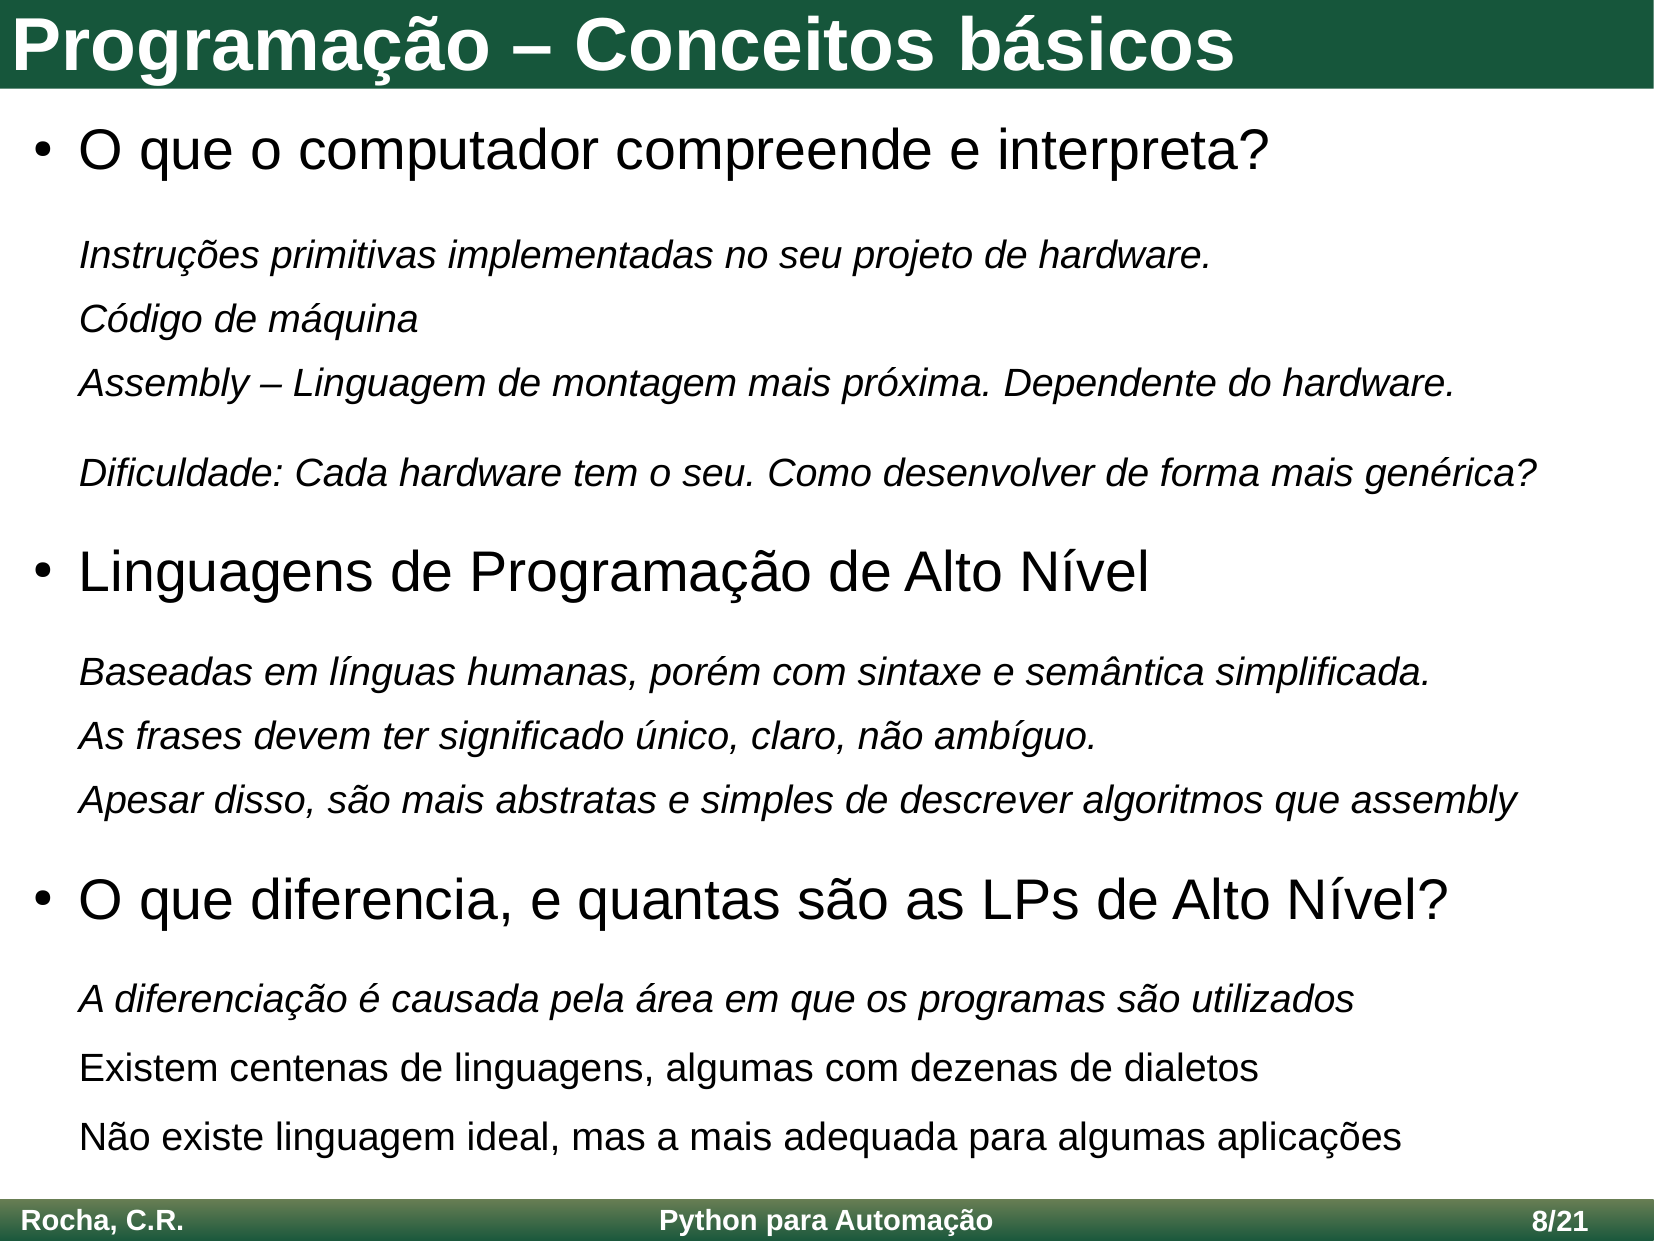

# Programação – Conceitos básicos
O que o computador compreende e interpreta?
Instruções primitivas implementadas no seu projeto de hardware.
Código de máquina
Assembly – Linguagem de montagem mais próxima. Dependente do hardware.
Dificuldade: Cada hardware tem o seu. Como desenvolver de forma mais genérica?
Linguagens de Programação de Alto Nível
Baseadas em línguas humanas, porém com sintaxe e semântica simplificada.
As frases devem ter significado único, claro, não ambíguo.
Apesar disso, são mais abstratas e simples de descrever algoritmos que assembly
O que diferencia, e quantas são as LPs de Alto Nível?
A diferenciação é causada pela área em que os programas são utilizados
Existem centenas de linguagens, algumas com dezenas de dialetos
Não existe linguagem ideal, mas a mais adequada para algumas aplicações